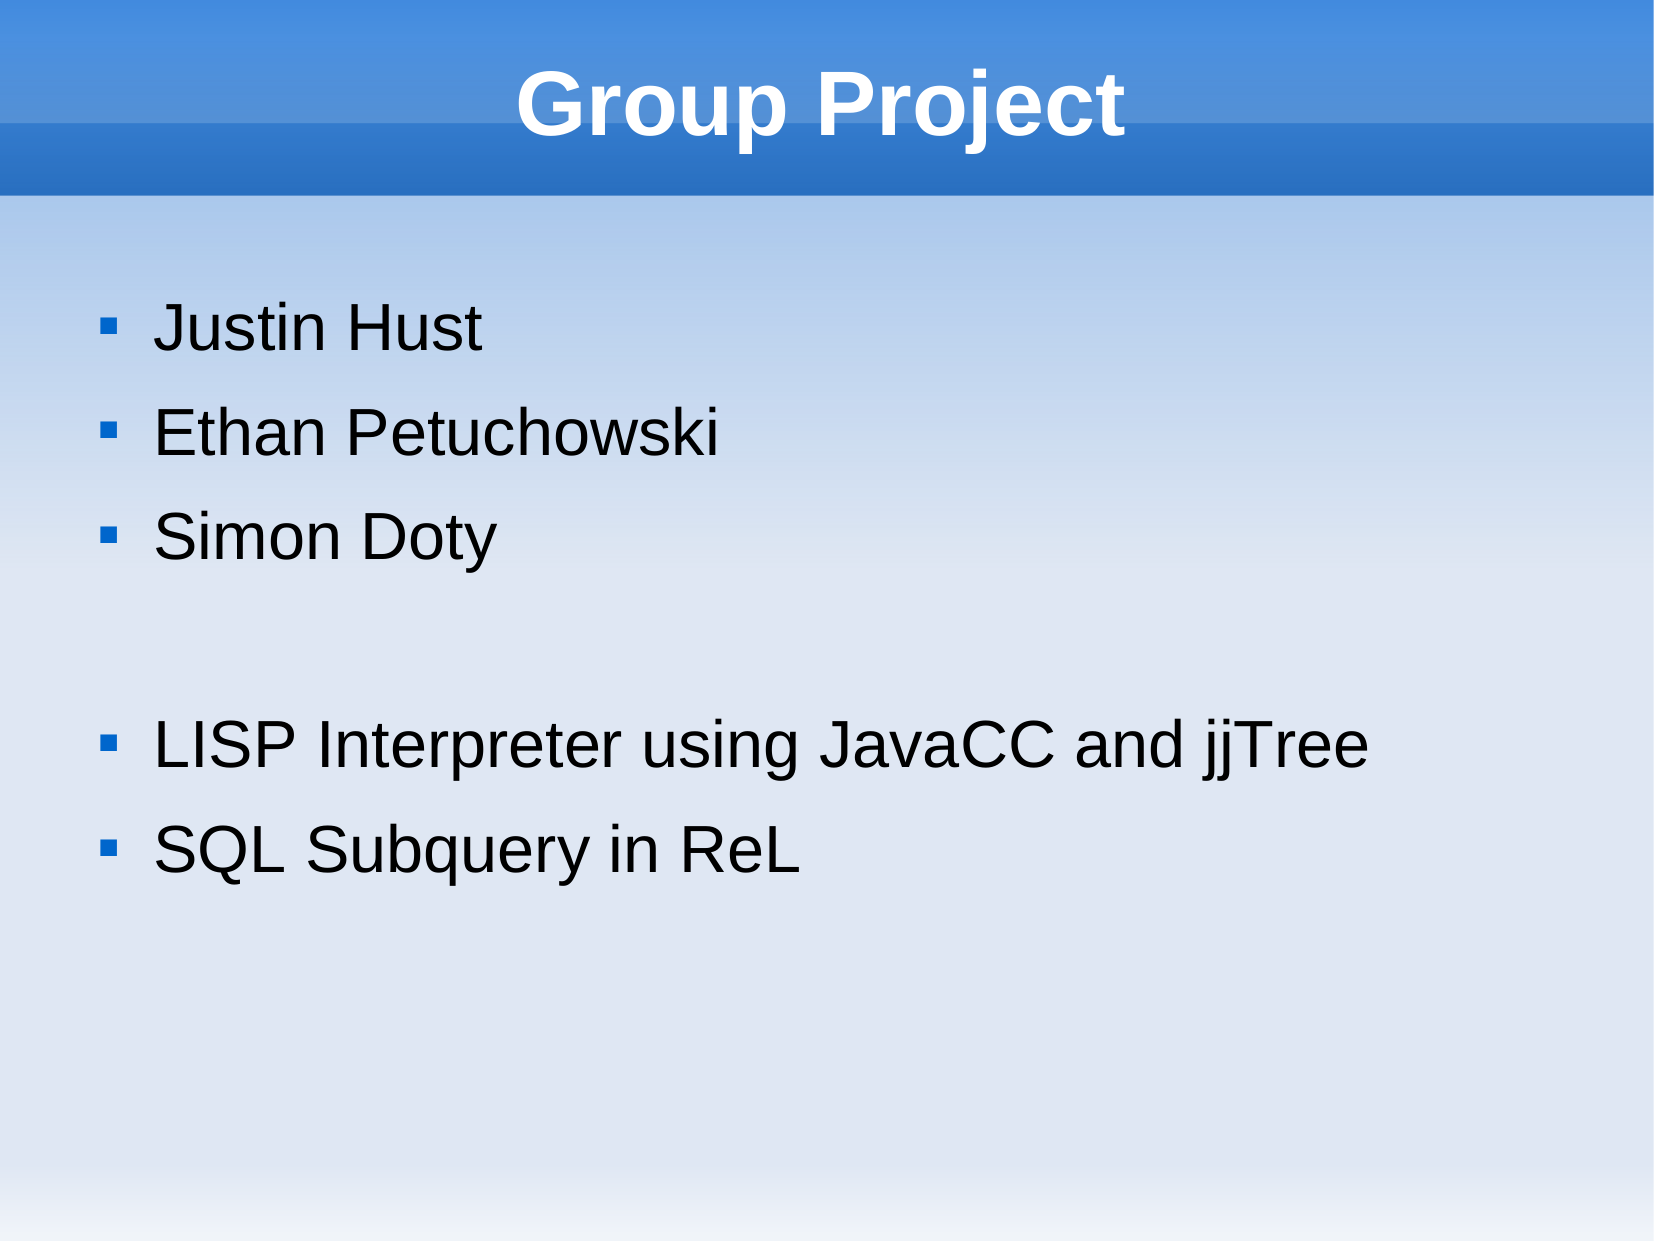

# Group Project
Justin Hust
Ethan Petuchowski
Simon Doty
LISP Interpreter using JavaCC and jjTree
SQL Subquery in ReL